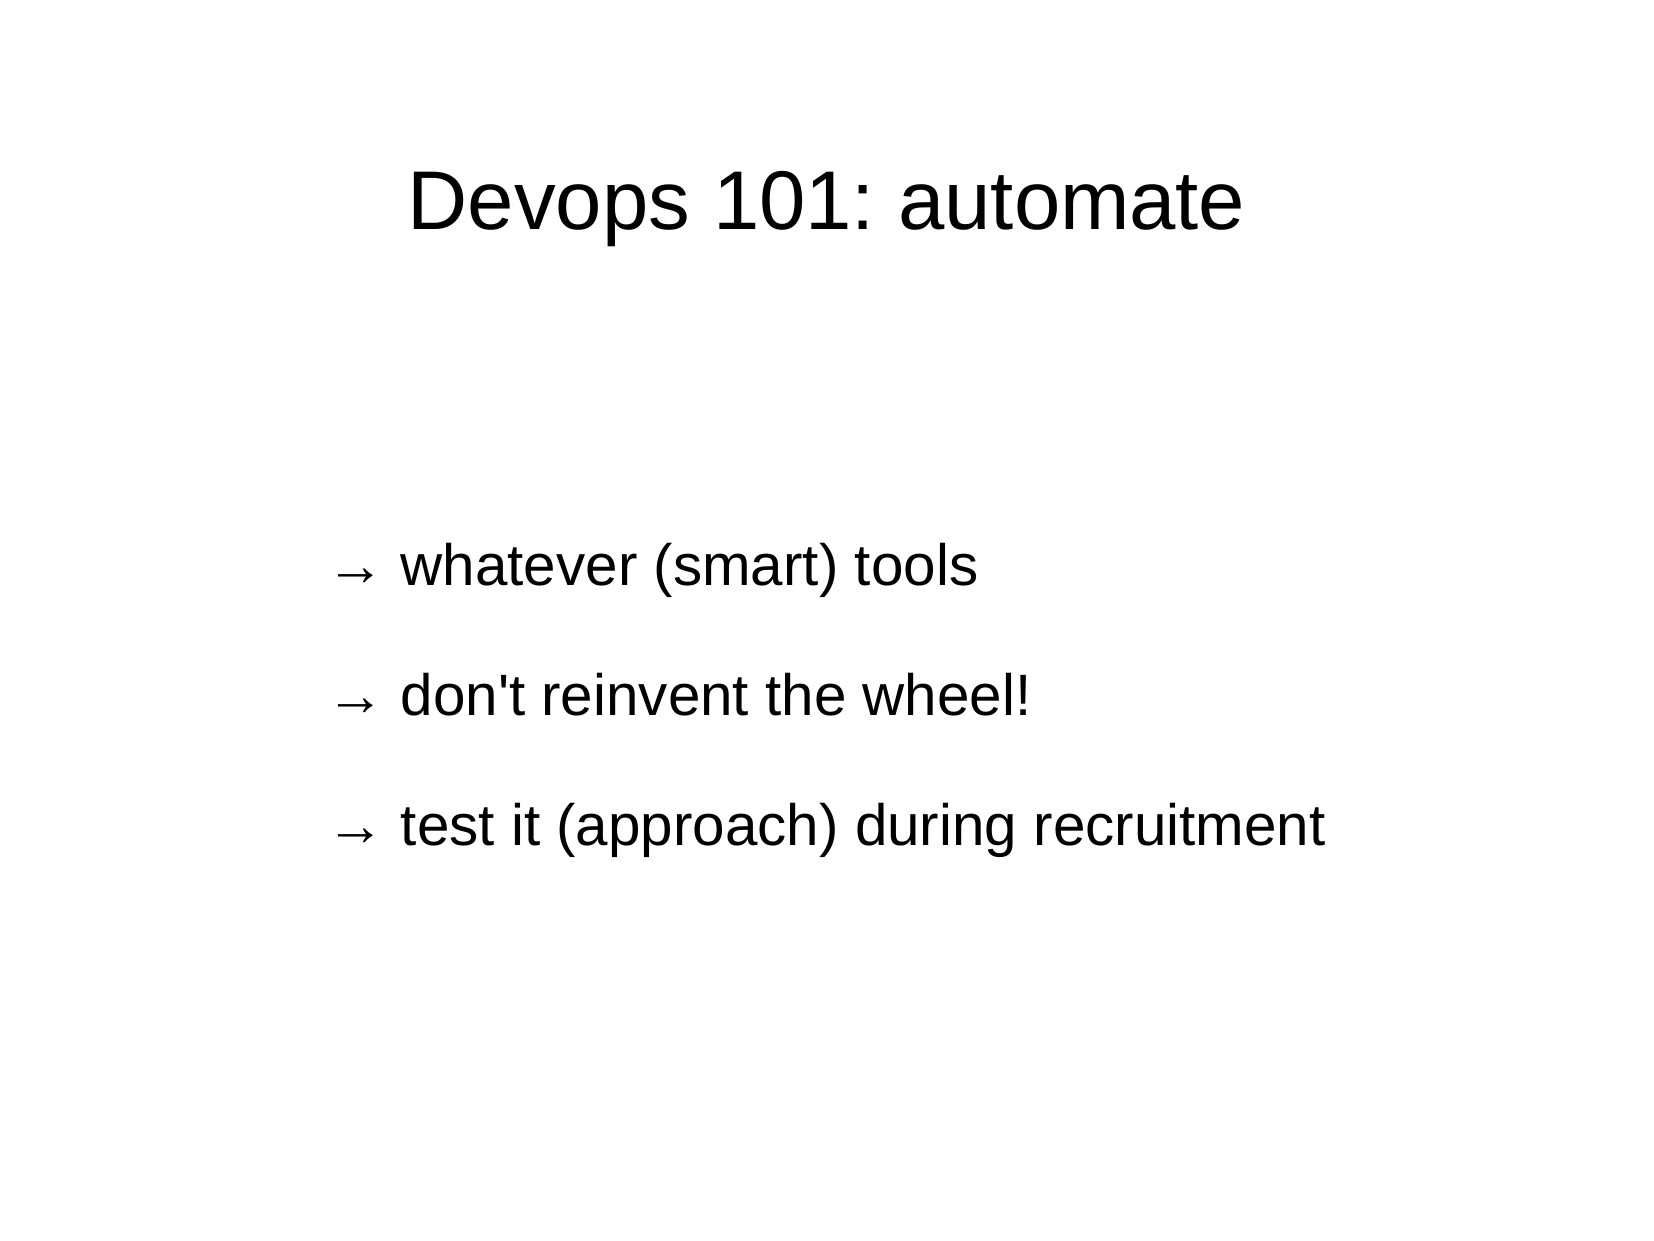

Devops 101: automate
→ whatever (smart) tools
→ don't reinvent the wheel!
→ test it (approach) during recruitment